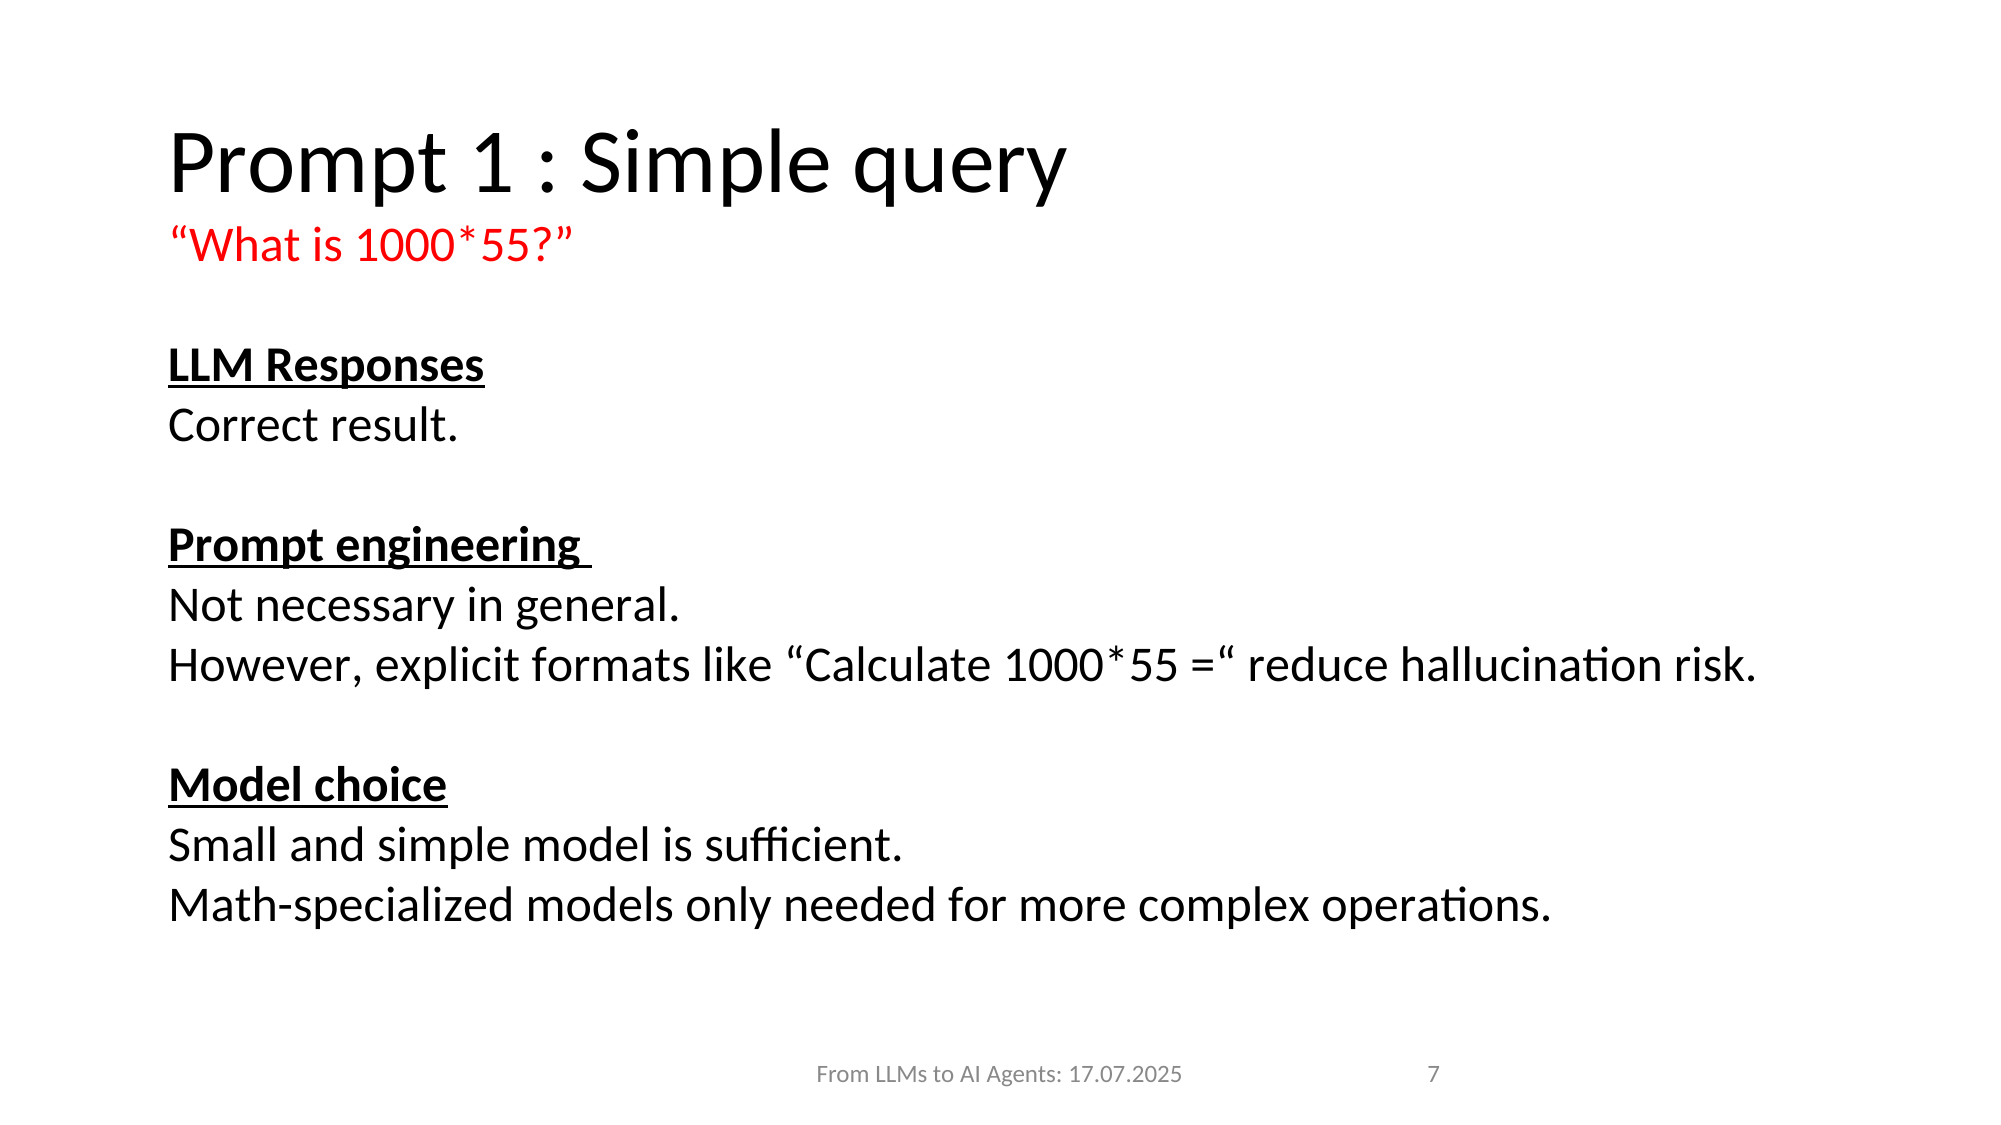

Prompt 1 : Simple query
“What is 1000*55?”
LLM Responses
Correct result.
Prompt engineering
Not necessary in general.
However, explicit formats like “Calculate 1000*55 =“ reduce hallucination risk.
Model choice
Small and simple model is sufficient.
Math-specialized models only needed for more complex operations.
From LLMs to AI Agents: 17.07.2025